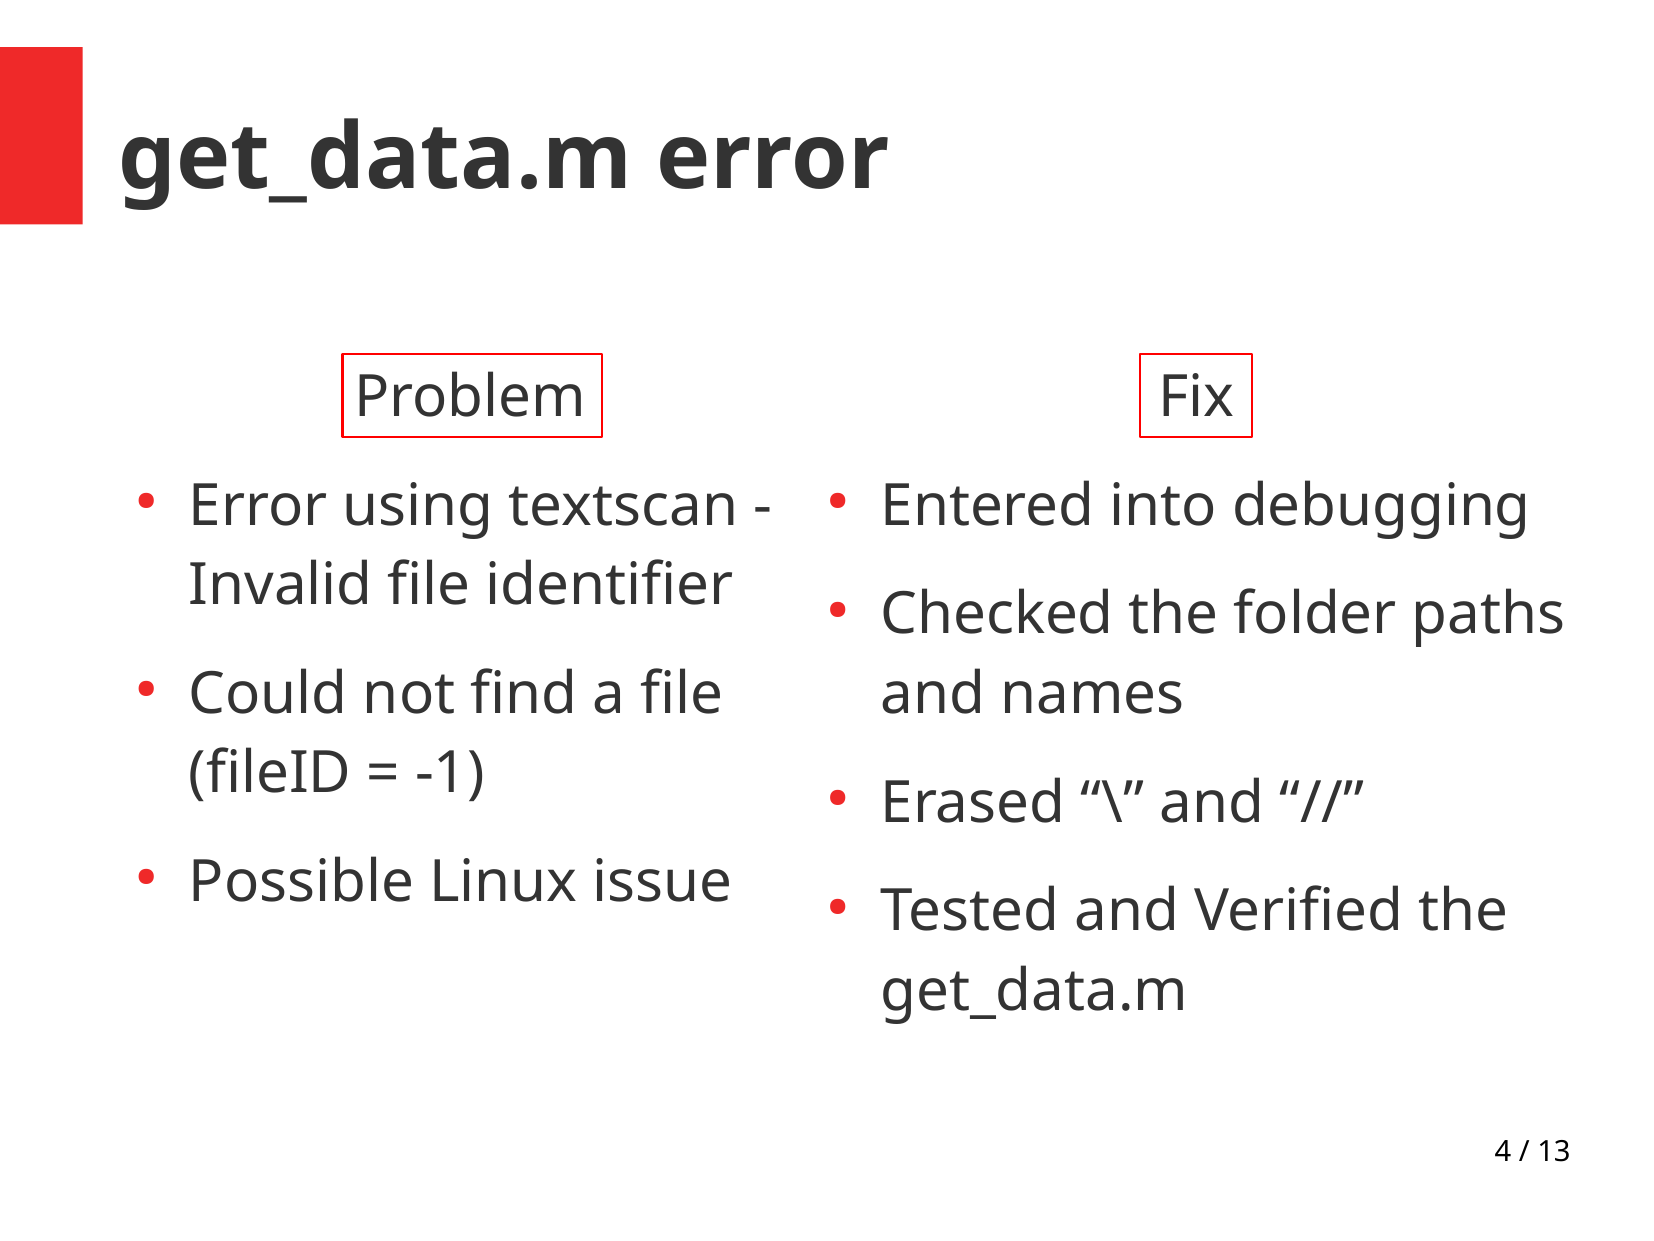

# get_data.m error
Problem
Error using textscan - Invalid file identifier
Could not find a file (fileID = -1)
Possible Linux issue
Fix
Entered into debugging
Checked the folder paths and names
Erased “\” and “//”
Tested and Verified the get_data.m
4